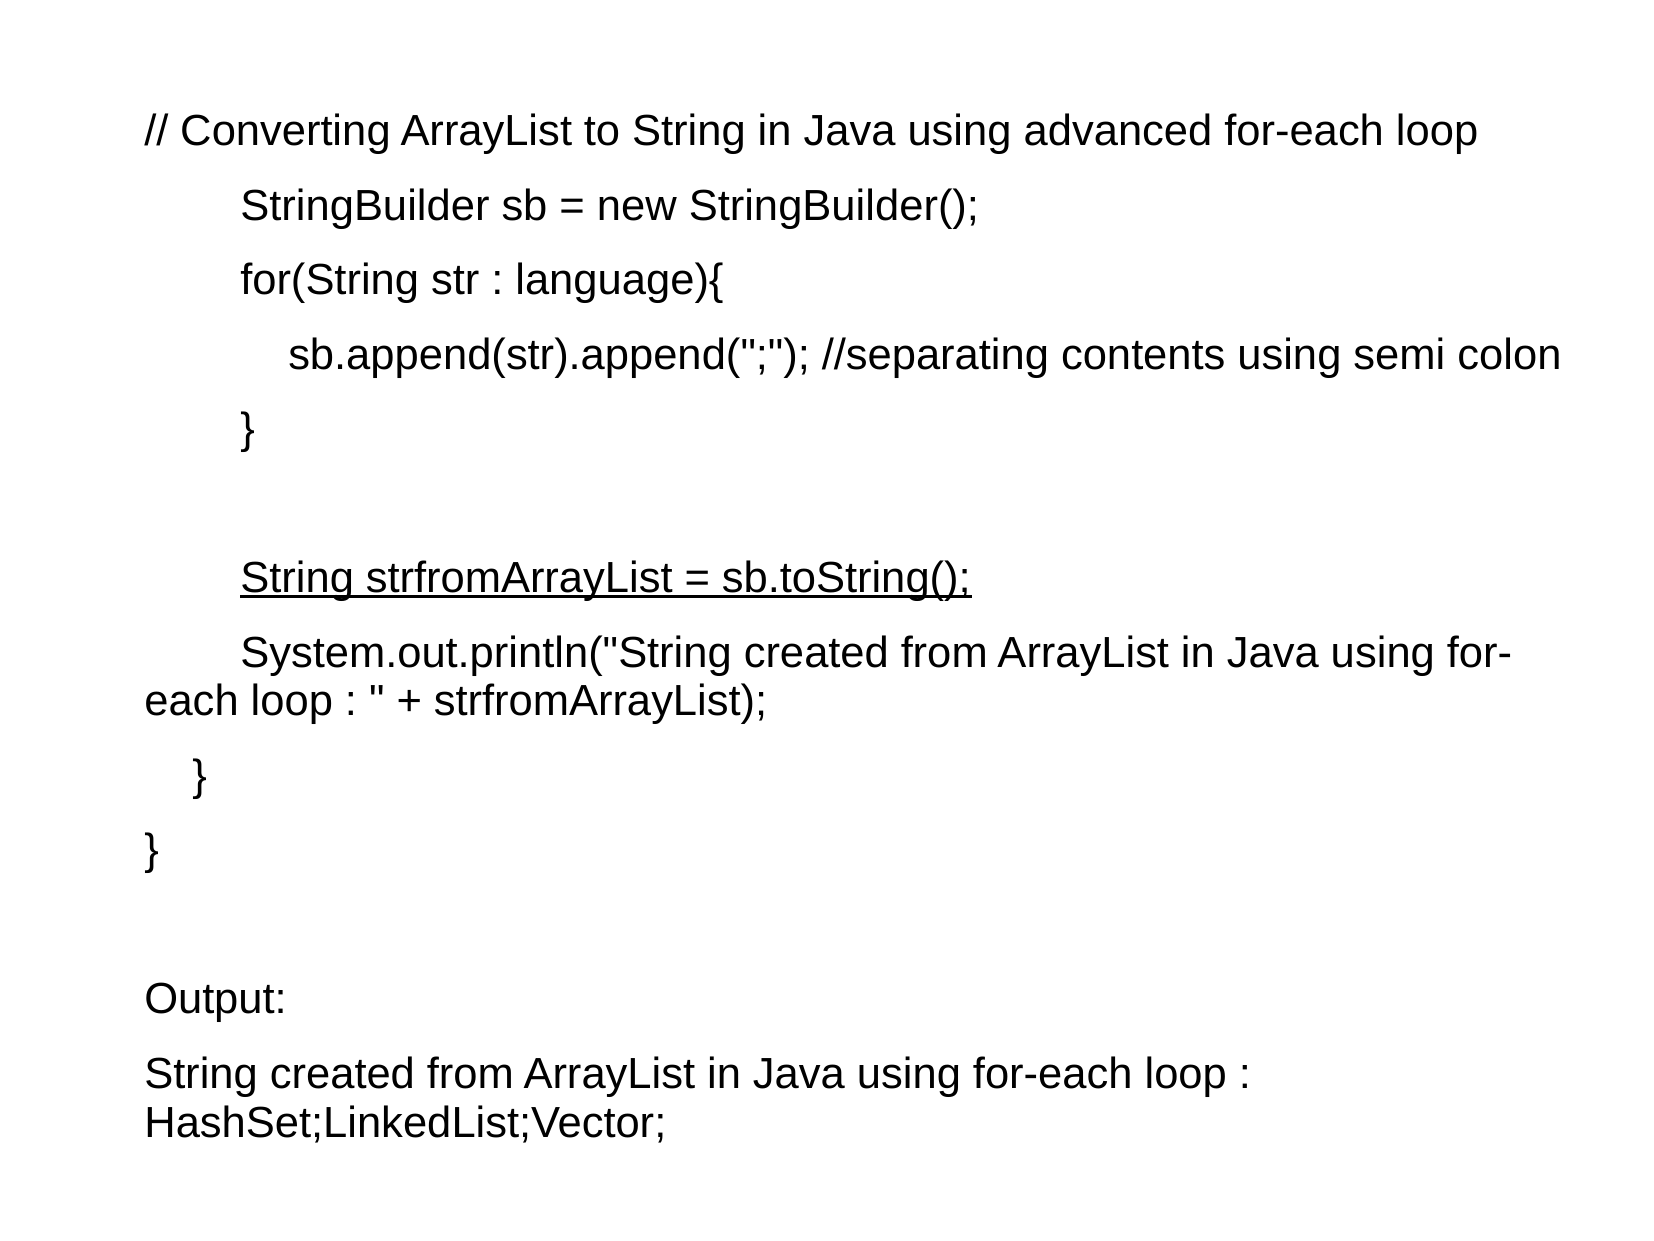

# // Converting ArrayList to String in Java using advanced for-each loop
 StringBuilder sb = new StringBuilder();
 for(String str : language){
 sb.append(str).append(";"); //separating contents using semi colon
 }
 String strfromArrayList = sb.toString();
 System.out.println("String created from ArrayList in Java using for-each loop : " + strfromArrayList);
 }
}
Output:
String created from ArrayList in Java using for-each loop : HashSet;LinkedList;Vector;